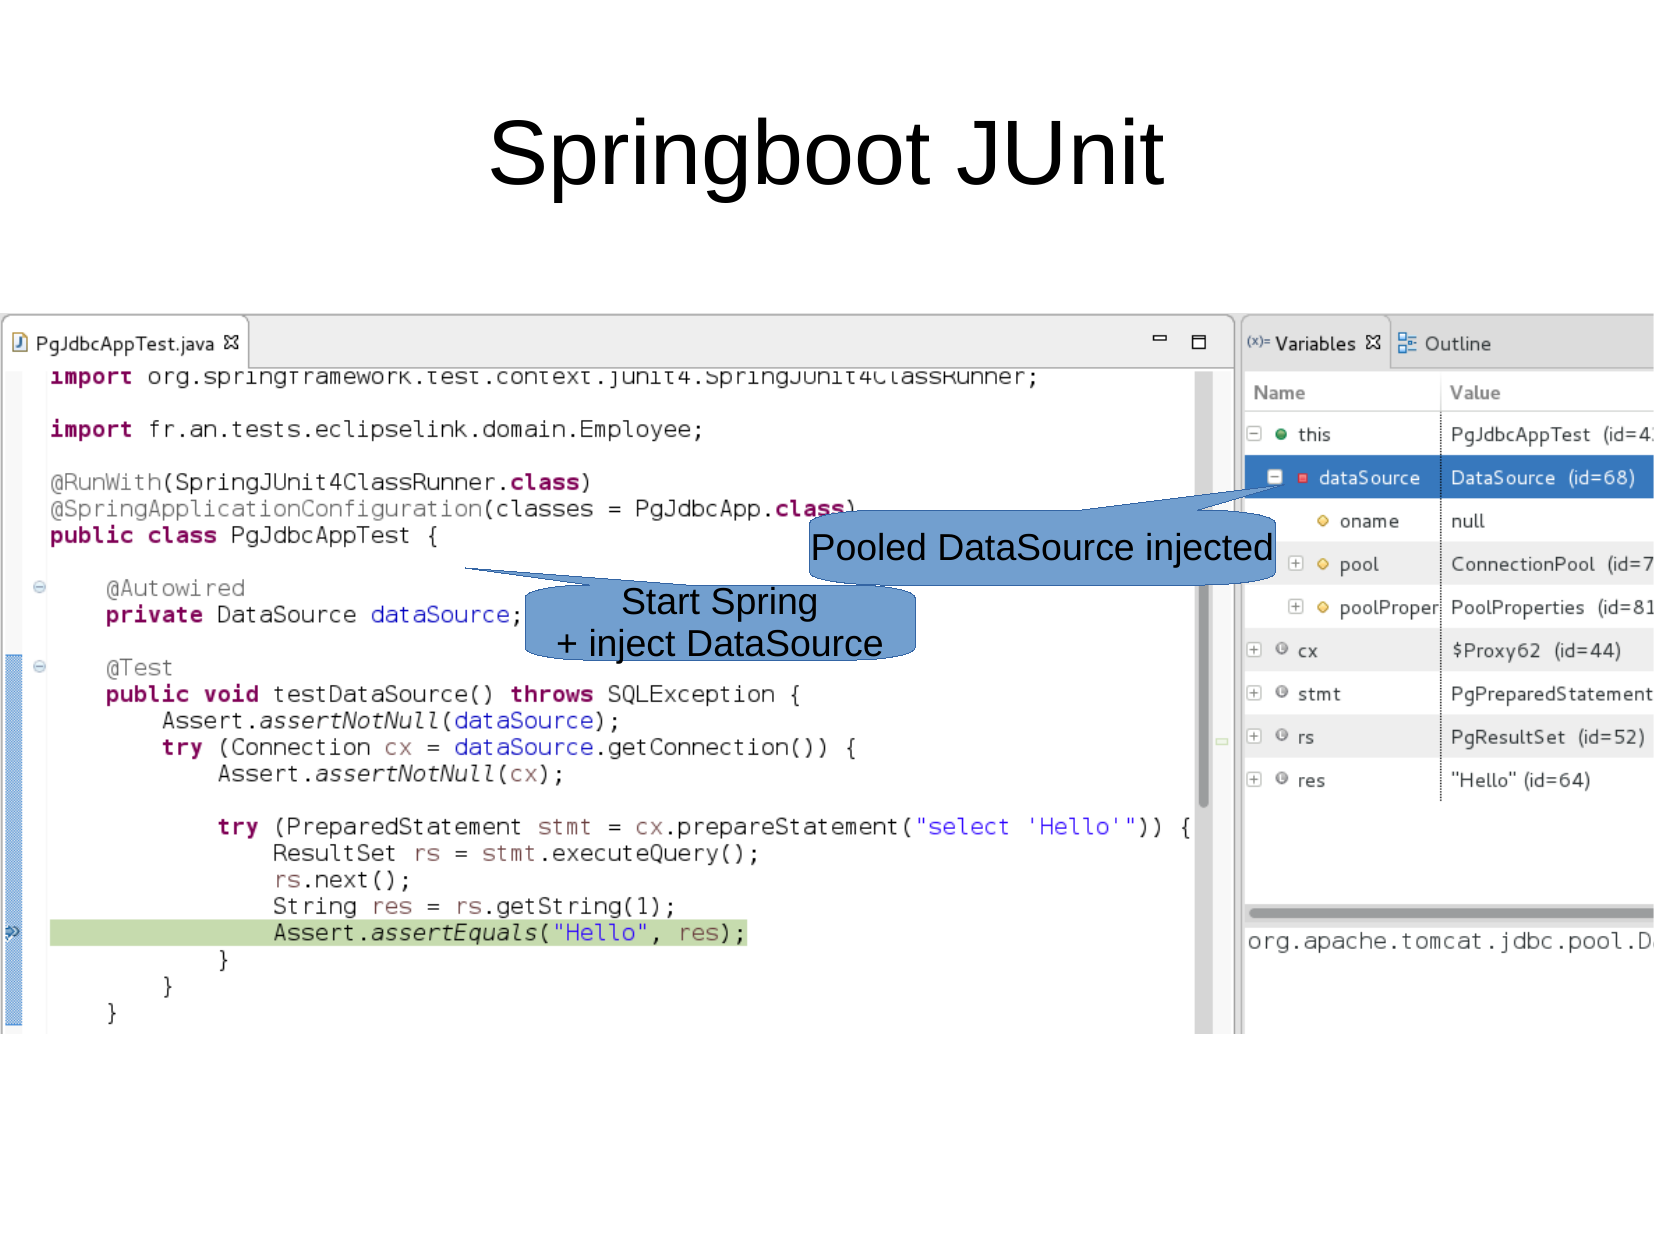

# Springboot JUnit
Pooled DataSource injected
DataSource in injected
Start Spring
+ inject DataSource